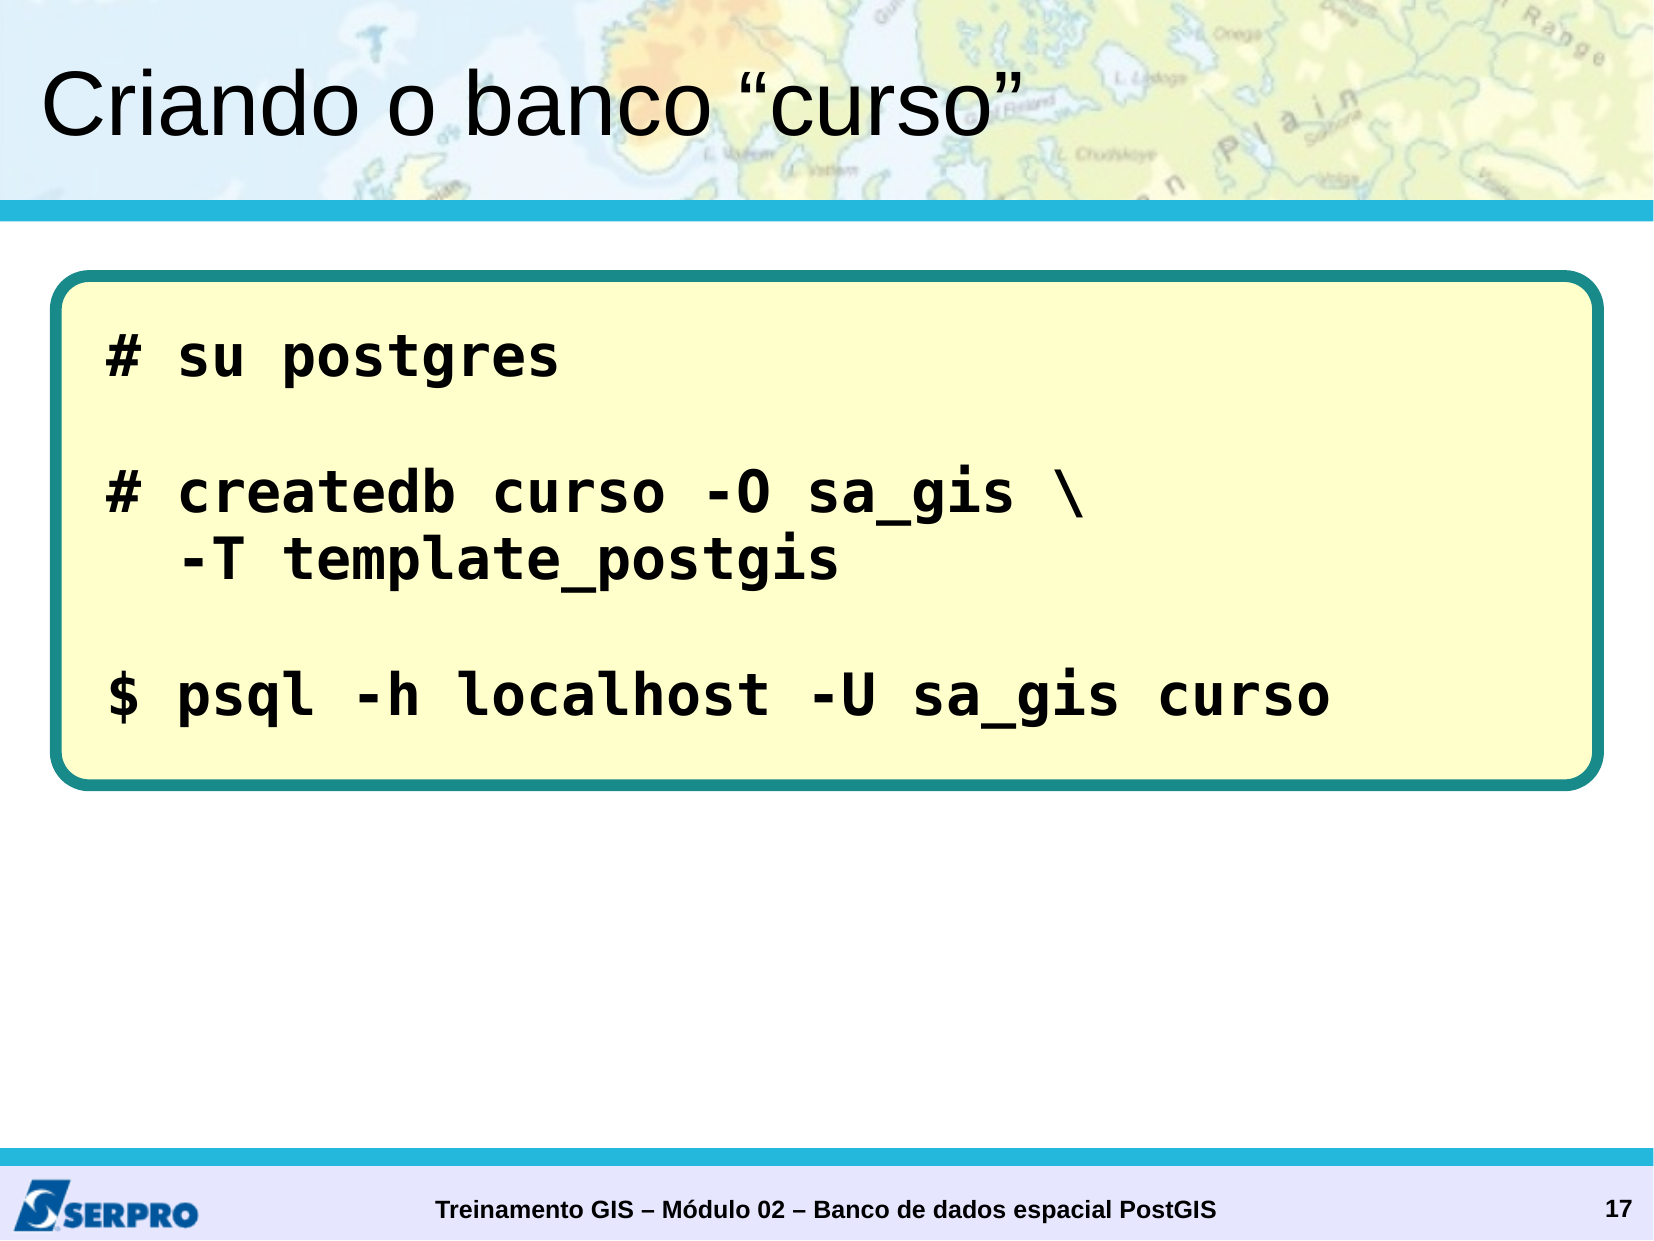

# Criando o banco “curso”
# su postgres
# createdb curso -O sa_gis \ -T template_postgis
$ psql -h localhost -U sa_gis curso
17
Treinamento GIS – Módulo 02 – Banco de dados espacial PostGIS